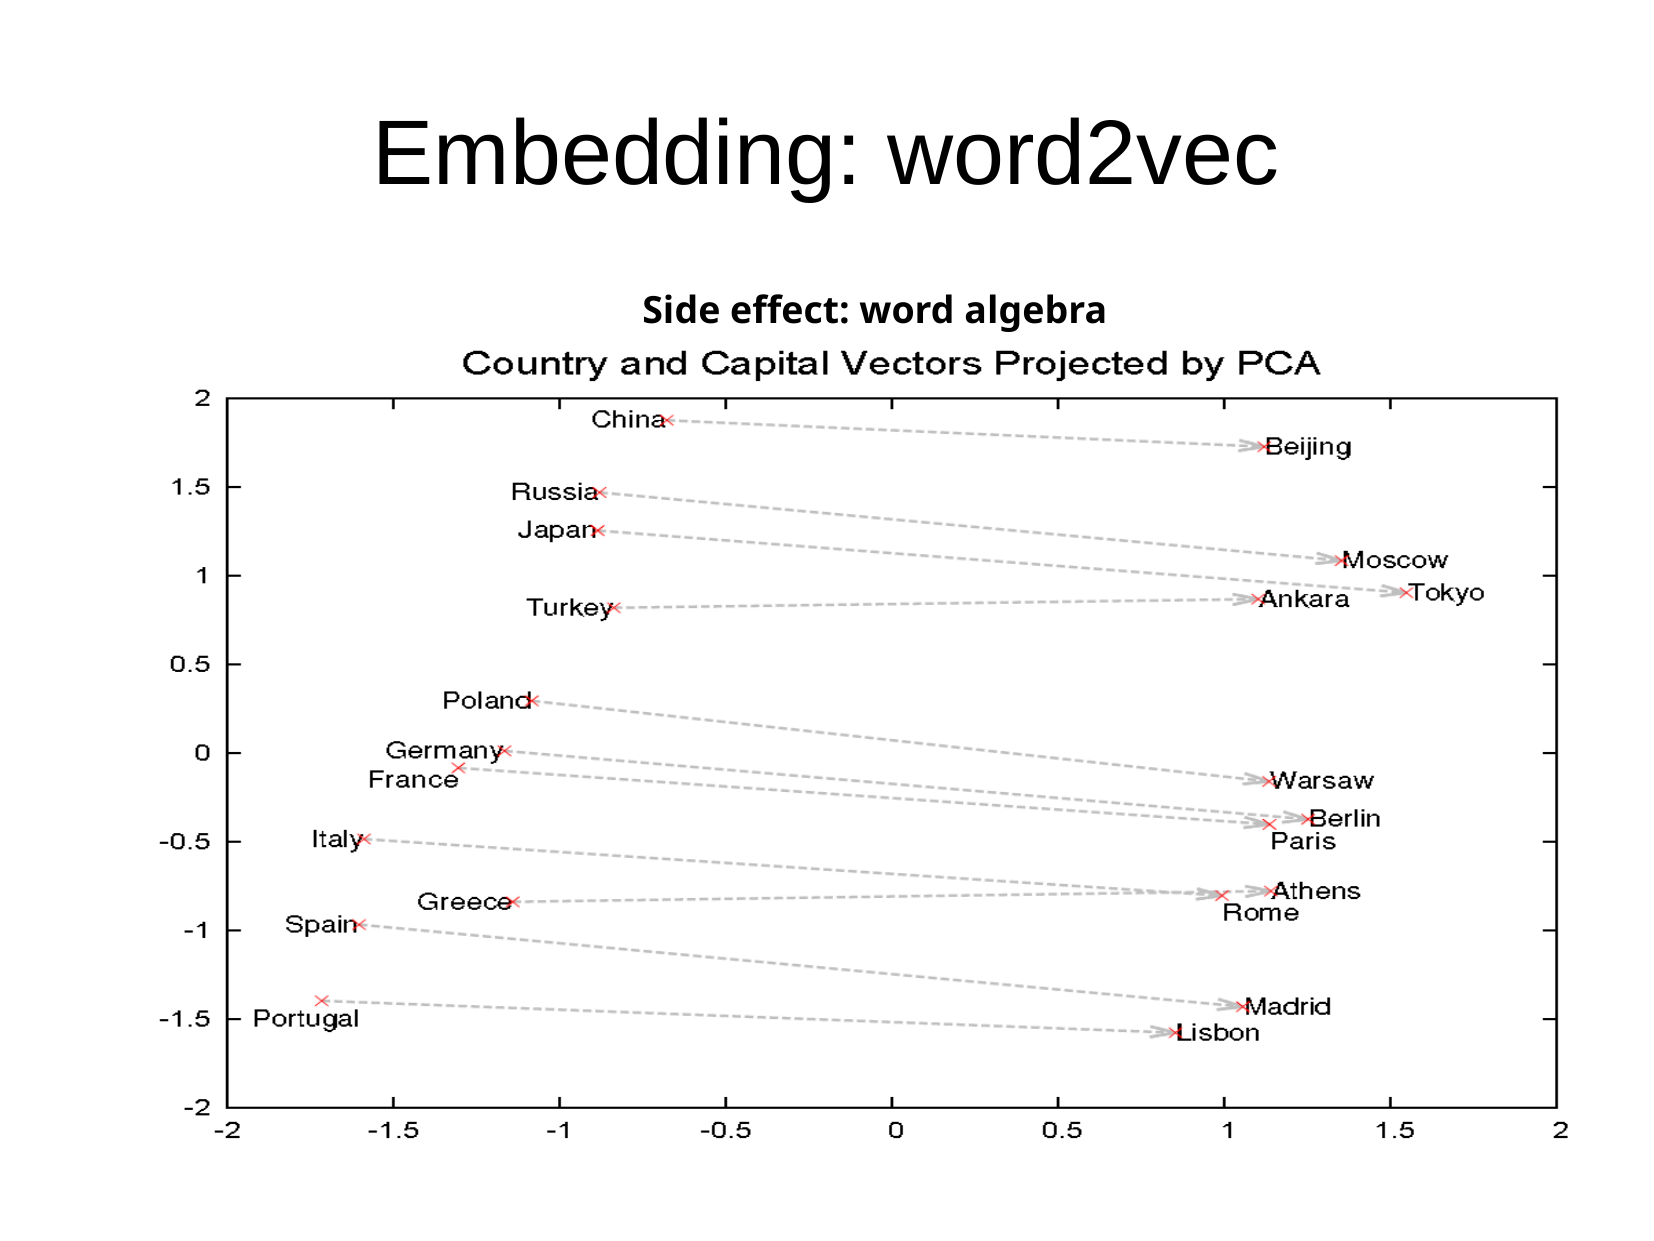

# Embedding: word2vec
Side effect: word algebra